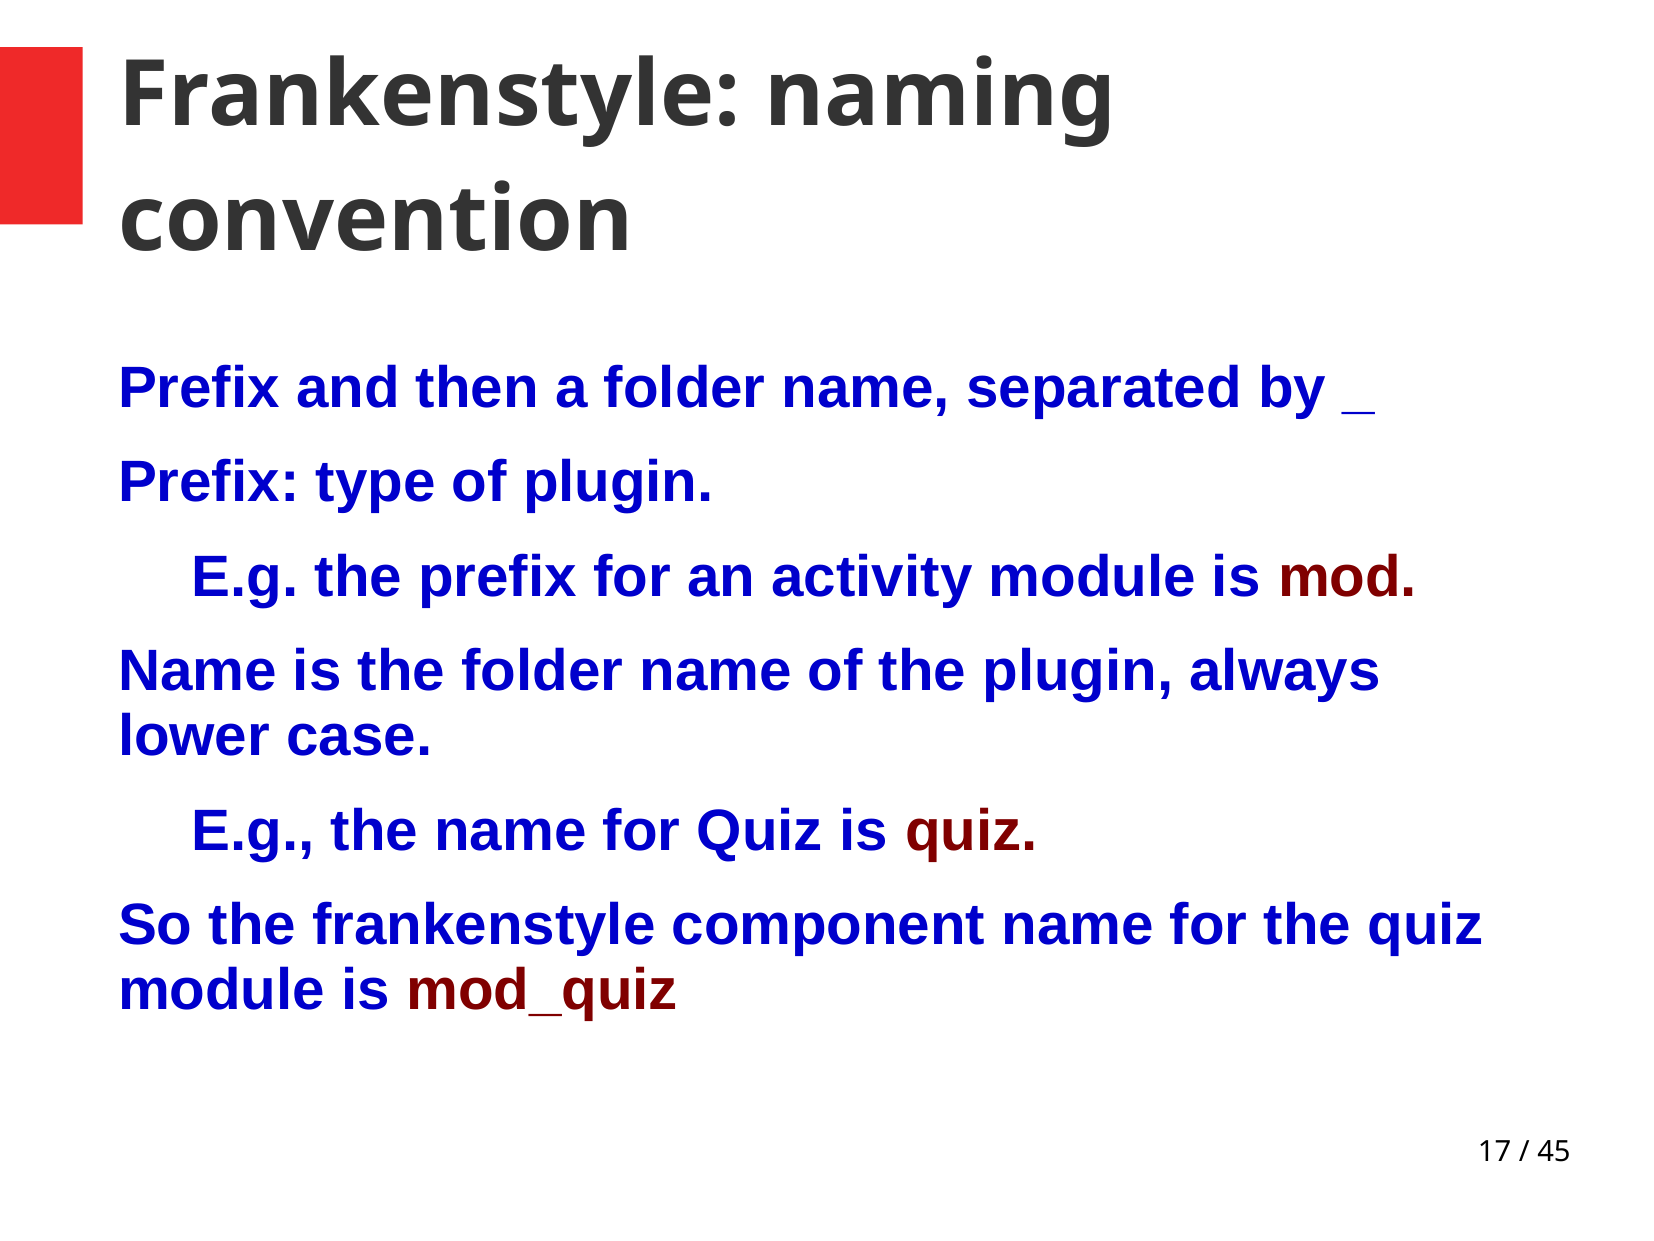

# Frankenstyle: naming convention
Prefix and then a folder name, separated by _
Prefix: type of plugin.
	E.g. the prefix for an activity module is mod.
Name is the folder name of the plugin, always lower case.
	E.g., the name for Quiz is quiz.
So the frankenstyle component name for the quiz module is mod_quiz
17